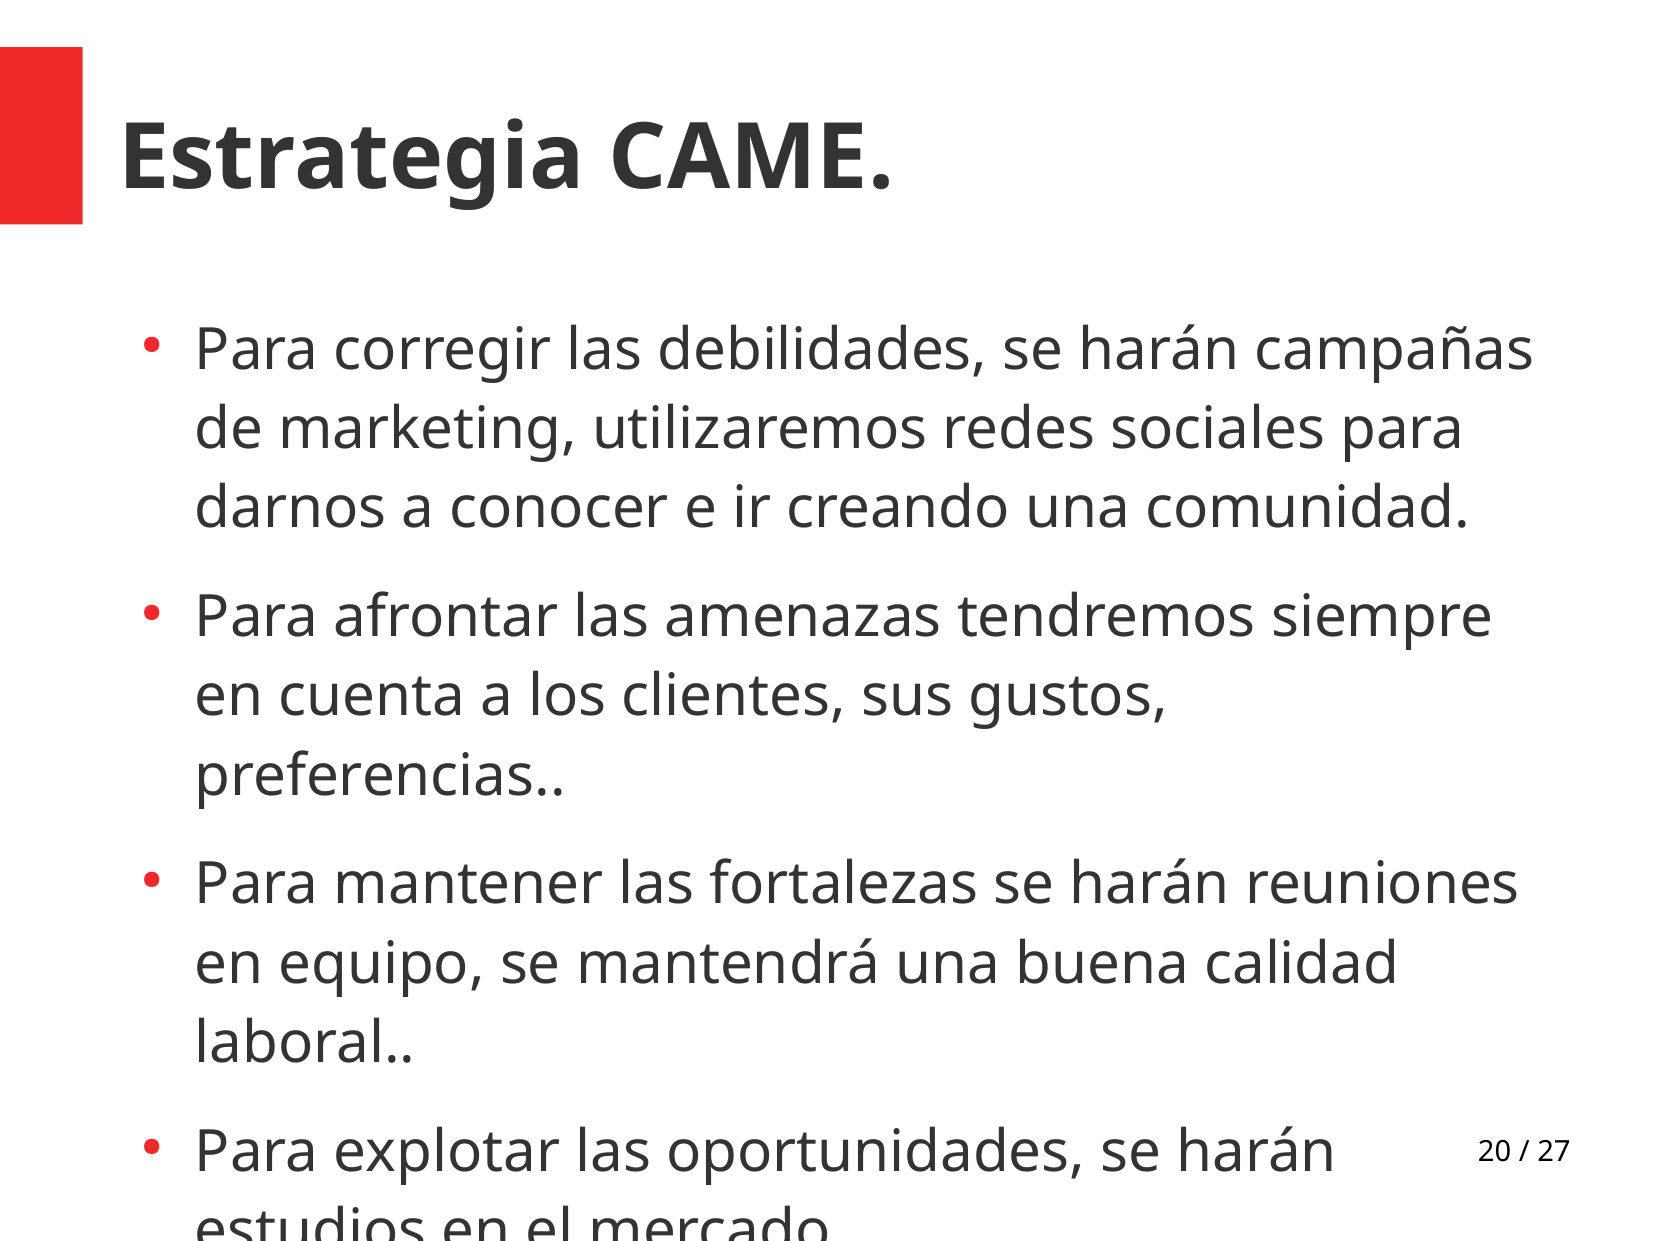

# Estrategia CAME.
Para corregir las debilidades, se harán campañas de marketing, utilizaremos redes sociales para darnos a conocer e ir creando una comunidad.
Para afrontar las amenazas tendremos siempre en cuenta a los clientes, sus gustos, preferencias..
Para mantener las fortalezas se harán reuniones en equipo, se mantendrá una buena calidad laboral..
Para explotar las oportunidades, se harán estudios en el mercado.
20